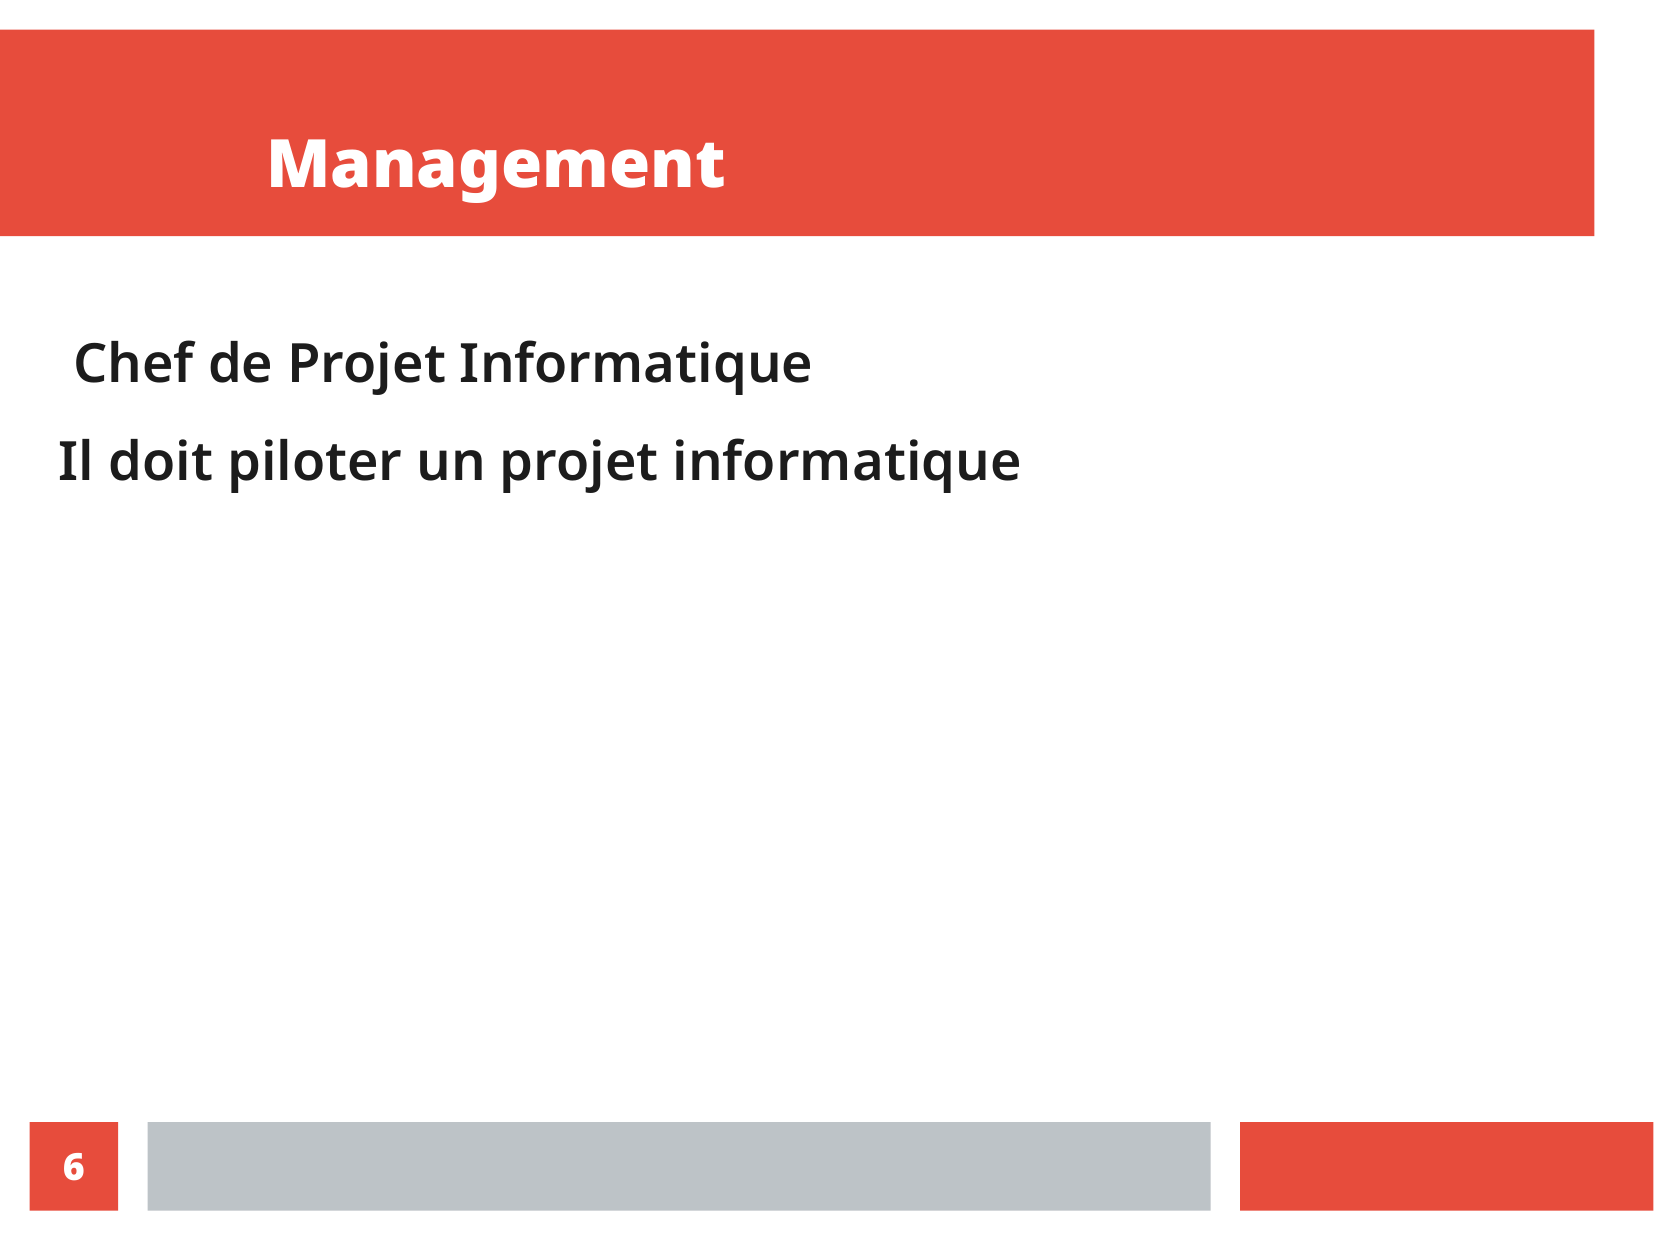

# Management
 Chef de Projet Informatique
Il doit piloter un projet informatique
6